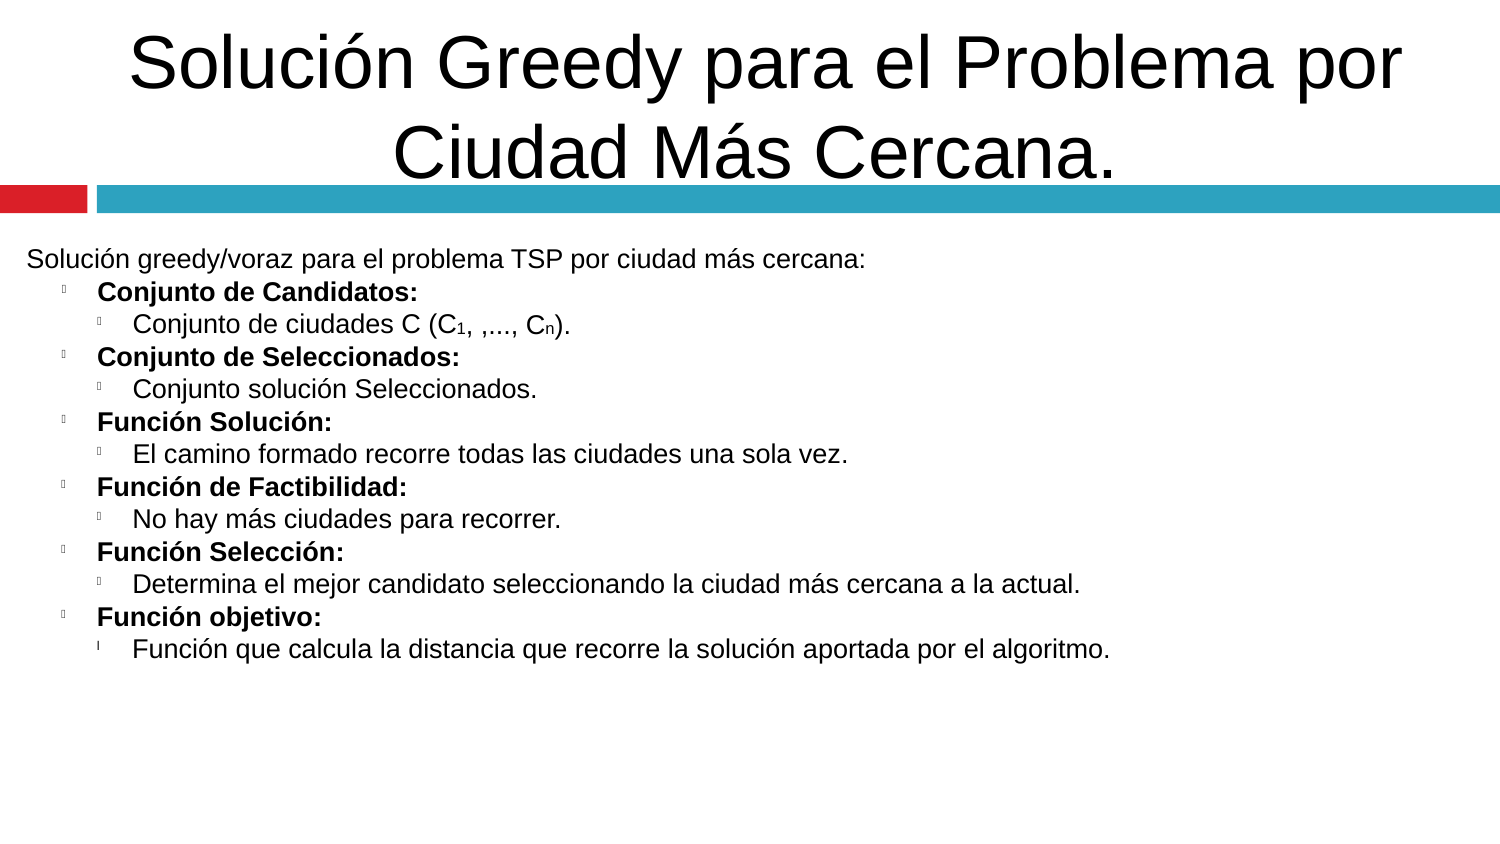

Solución Greedy para el Problema por Ciudad Más Cercana.
Solución greedy/voraz para el problema TSP por ciudad más cercana:
Conjunto de Candidatos:
Conjunto de ciudades C (C1, ,..., Cn).
Conjunto de Seleccionados:
Conjunto solución Seleccionados.
Función Solución:
El camino formado recorre todas las ciudades una sola vez.
Función de Factibilidad:
No hay más ciudades para recorrer.
Función Selección:
Determina el mejor candidato seleccionando la ciudad más cercana a la actual.
Función objetivo:
Función que calcula la distancia que recorre la solución aportada por el algoritmo.